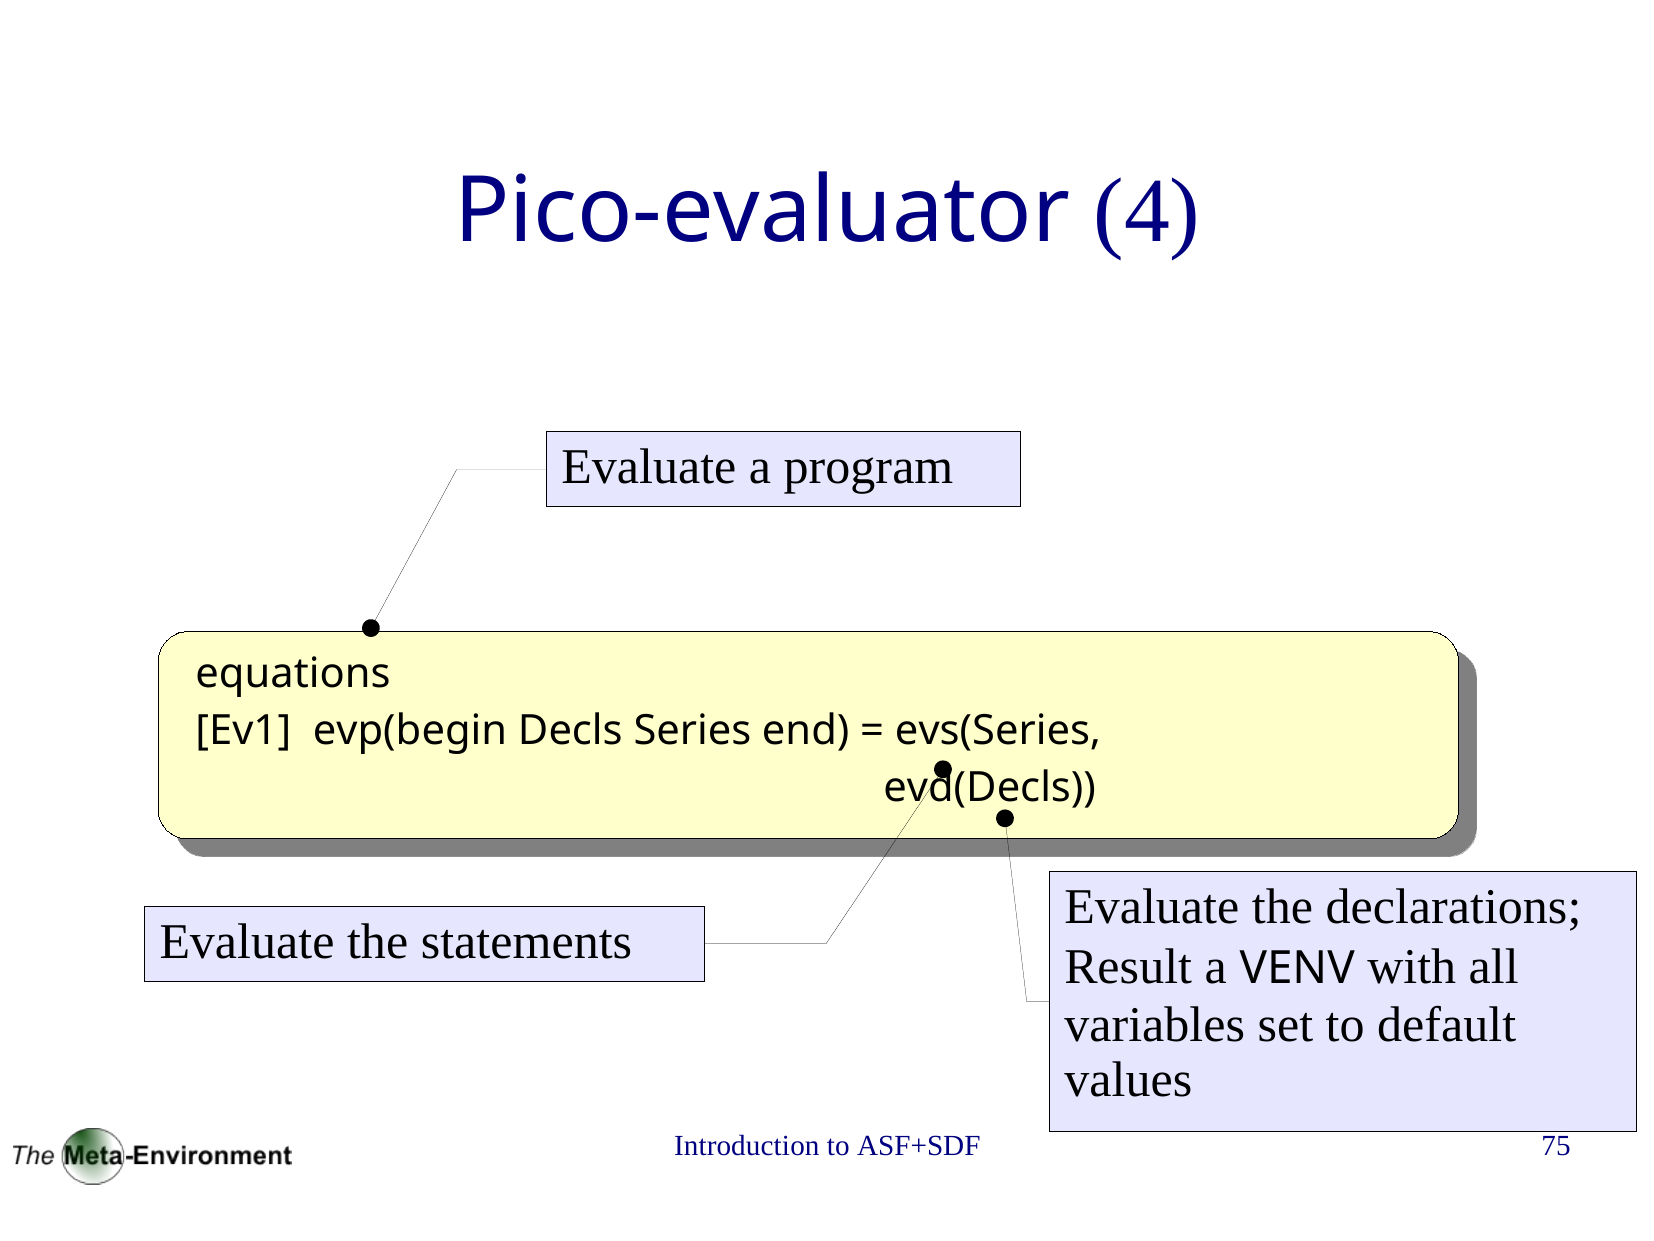

# Pico-evaluator (4)
equations
[Ev1] evp(begin Decls Series end) = evs(Series,
 evd(Decls))
75